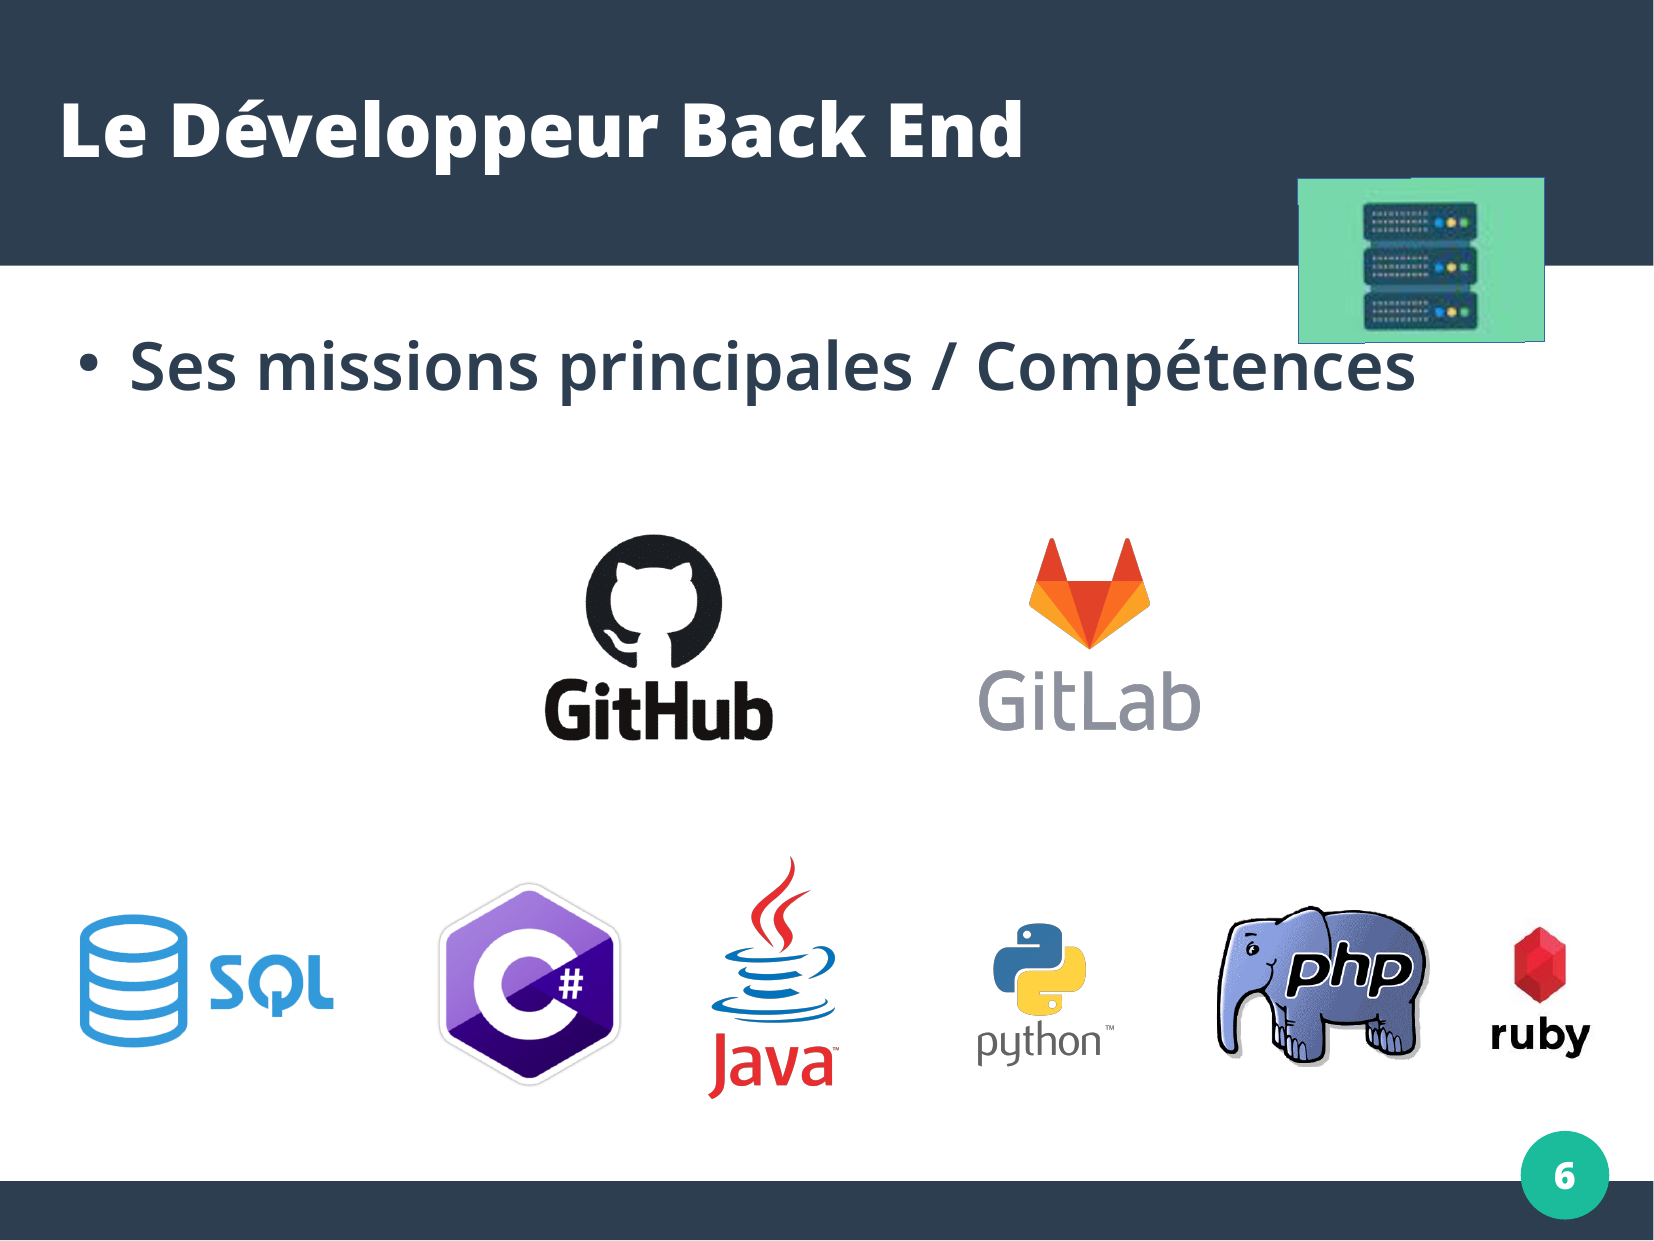

# Le Développeur Back End
Ses missions principales / Compétences
6